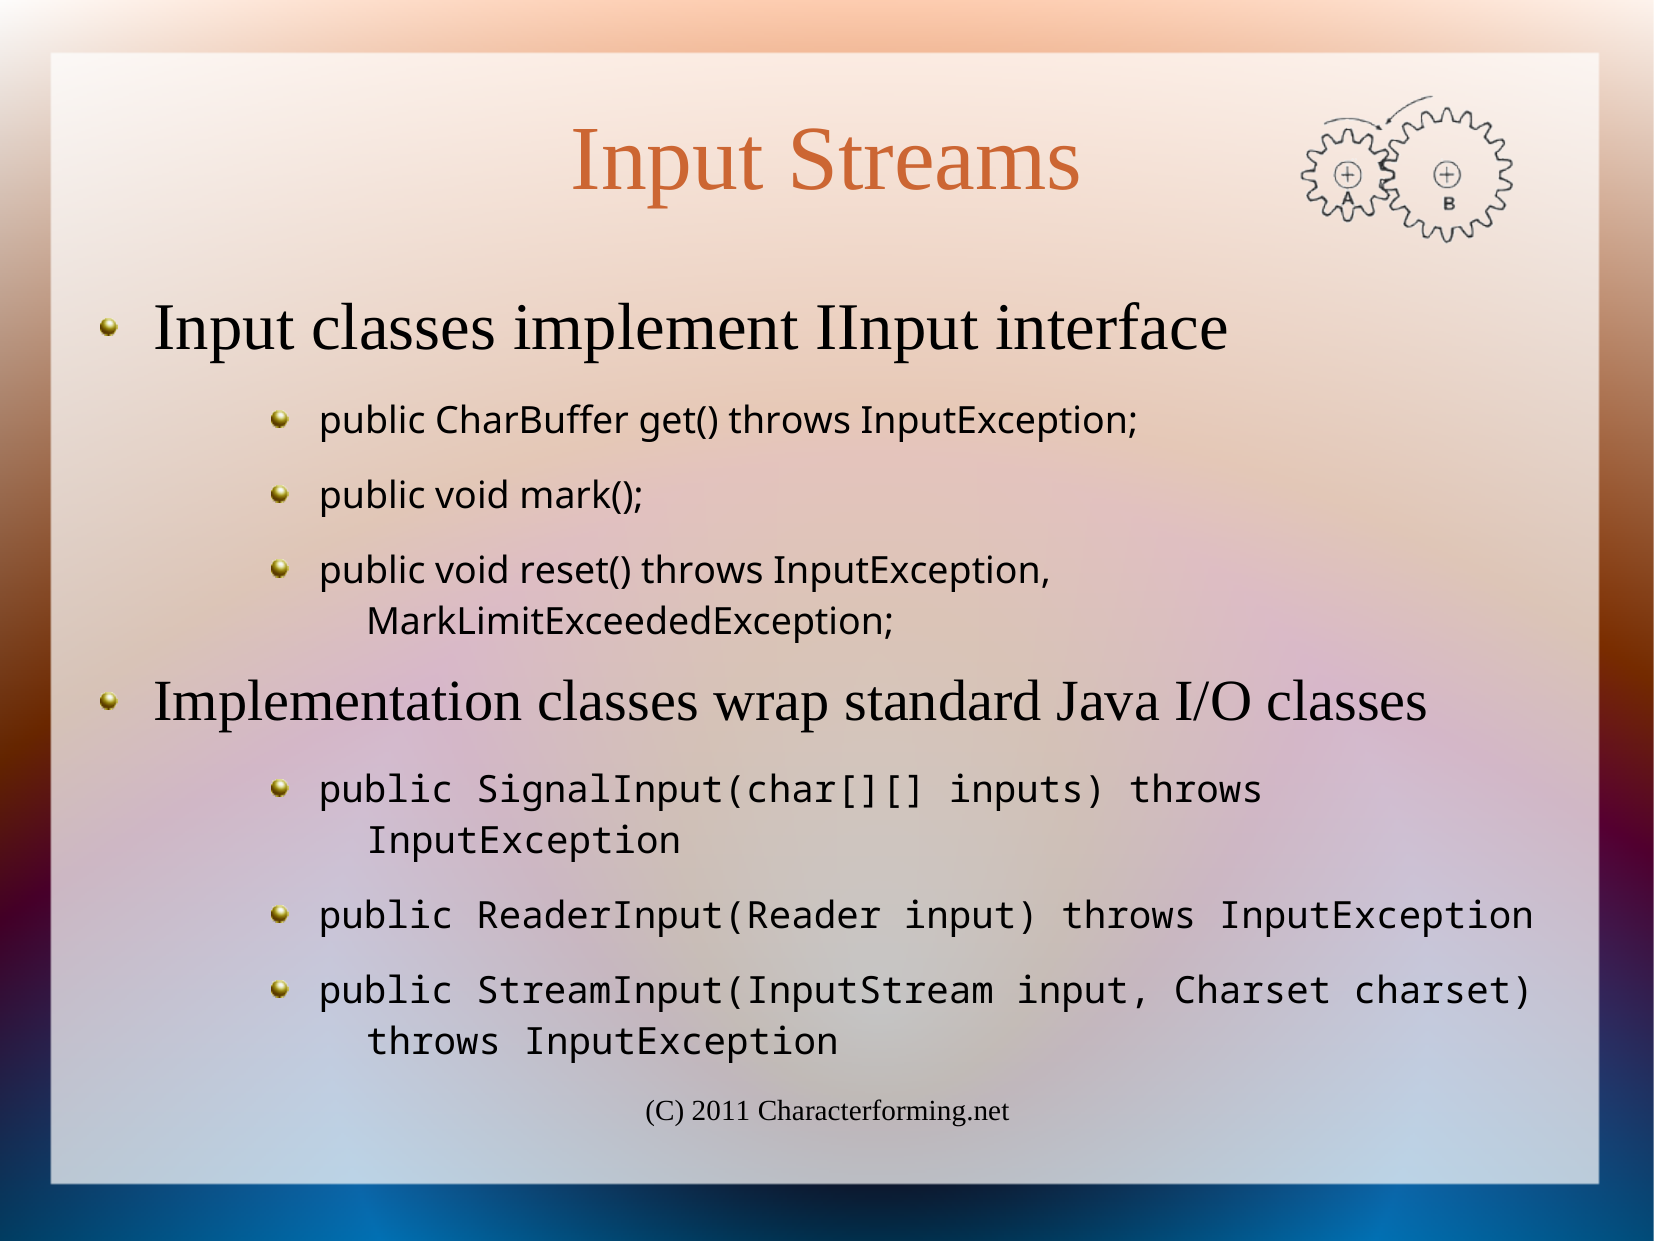

# Input Streams
Input classes implement IInput interface
public CharBuffer get() throws InputException;
public void mark();
public void reset() throws InputException, MarkLimitExceededException;
Implementation classes wrap standard Java I/O classes
public SignalInput(char[][] inputs) throws InputException
public ReaderInput(Reader input) throws InputException
public StreamInput(InputStream input, Charset charset) throws InputException
(C) 2011 Characterforming.net